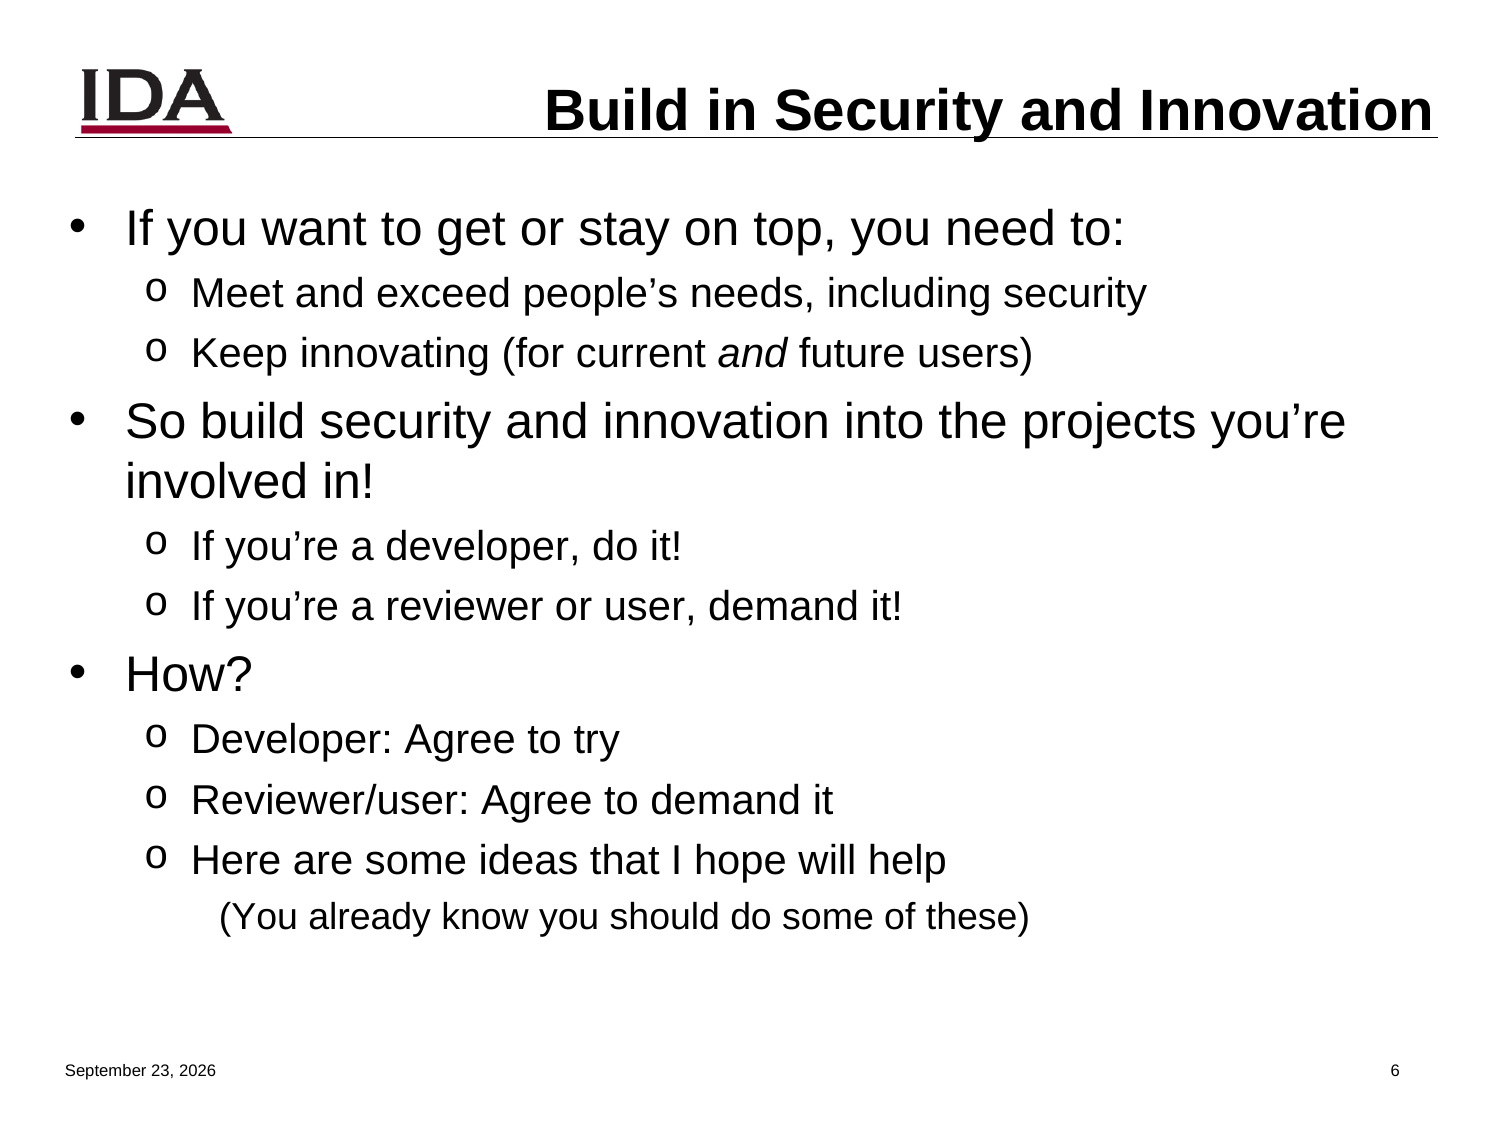

# Build in Security and Innovation
If you want to get or stay on top, you need to:
Meet and exceed people’s needs, including security
Keep innovating (for current and future users)
So build security and innovation into the projects you’re involved in!
If you’re a developer, do it!
If you’re a reviewer or user, demand it!
How?
Developer: Agree to try
Reviewer/user: Agree to demand it
Here are some ideas that I hope will help
(You already know you should do some of these)